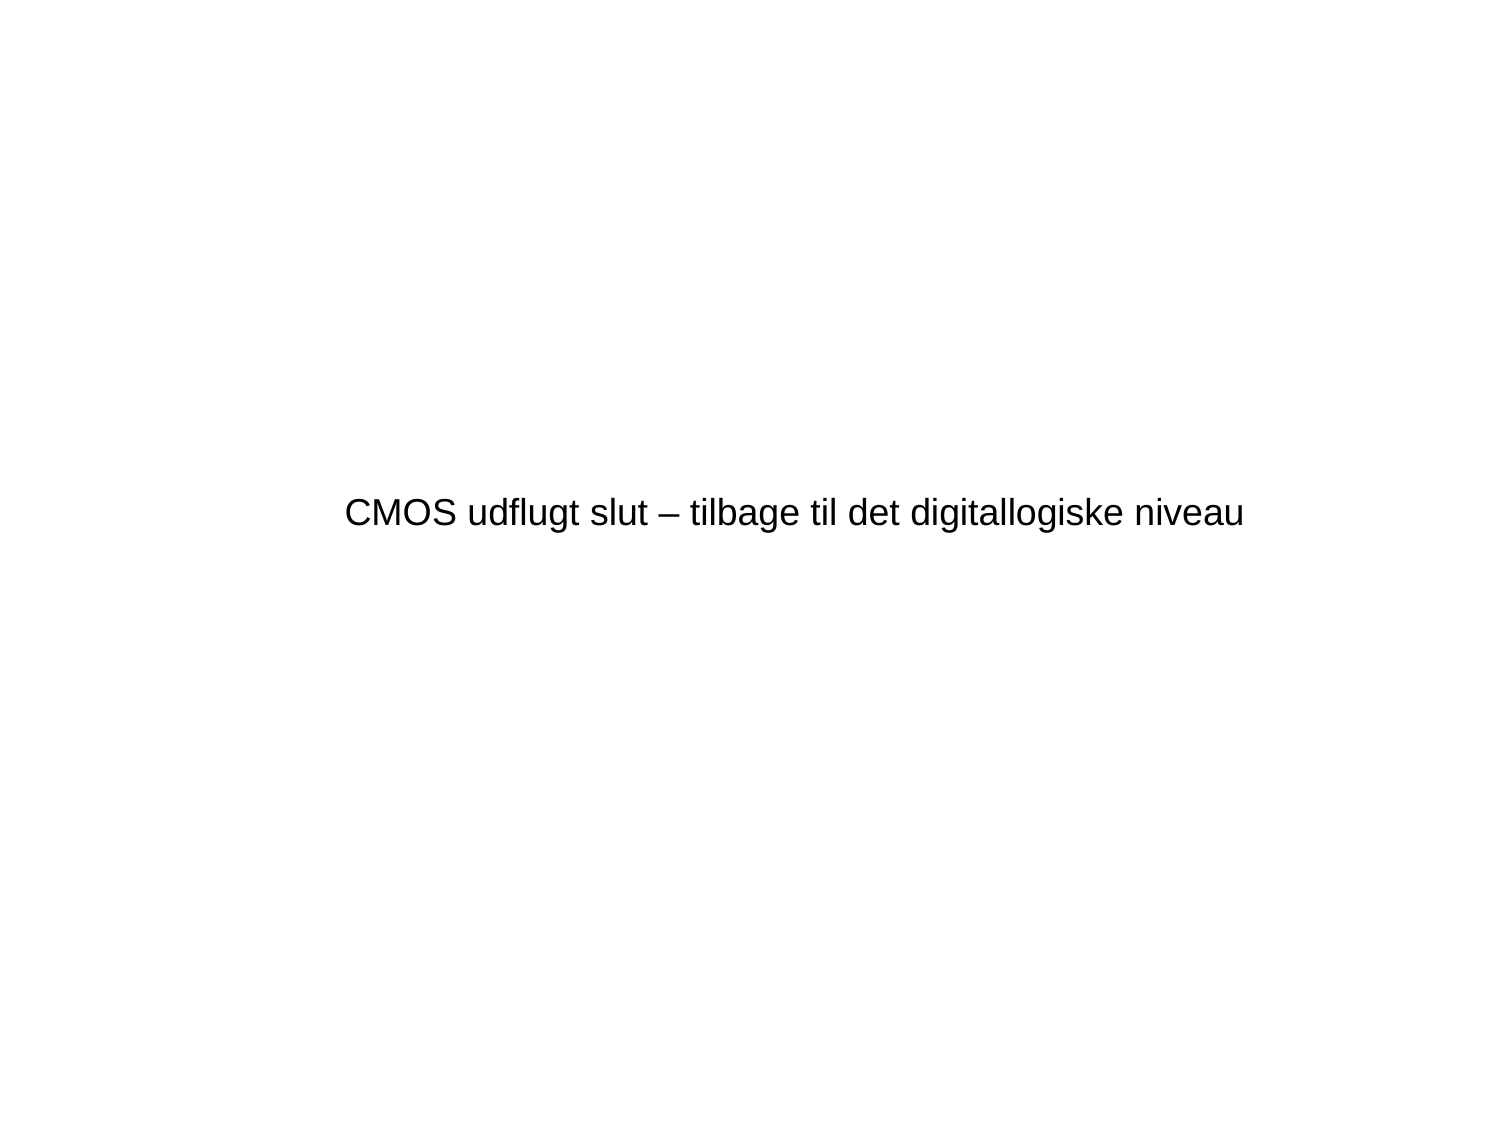

CMOS udflugt slut – tilbage til det digitallogiske niveau